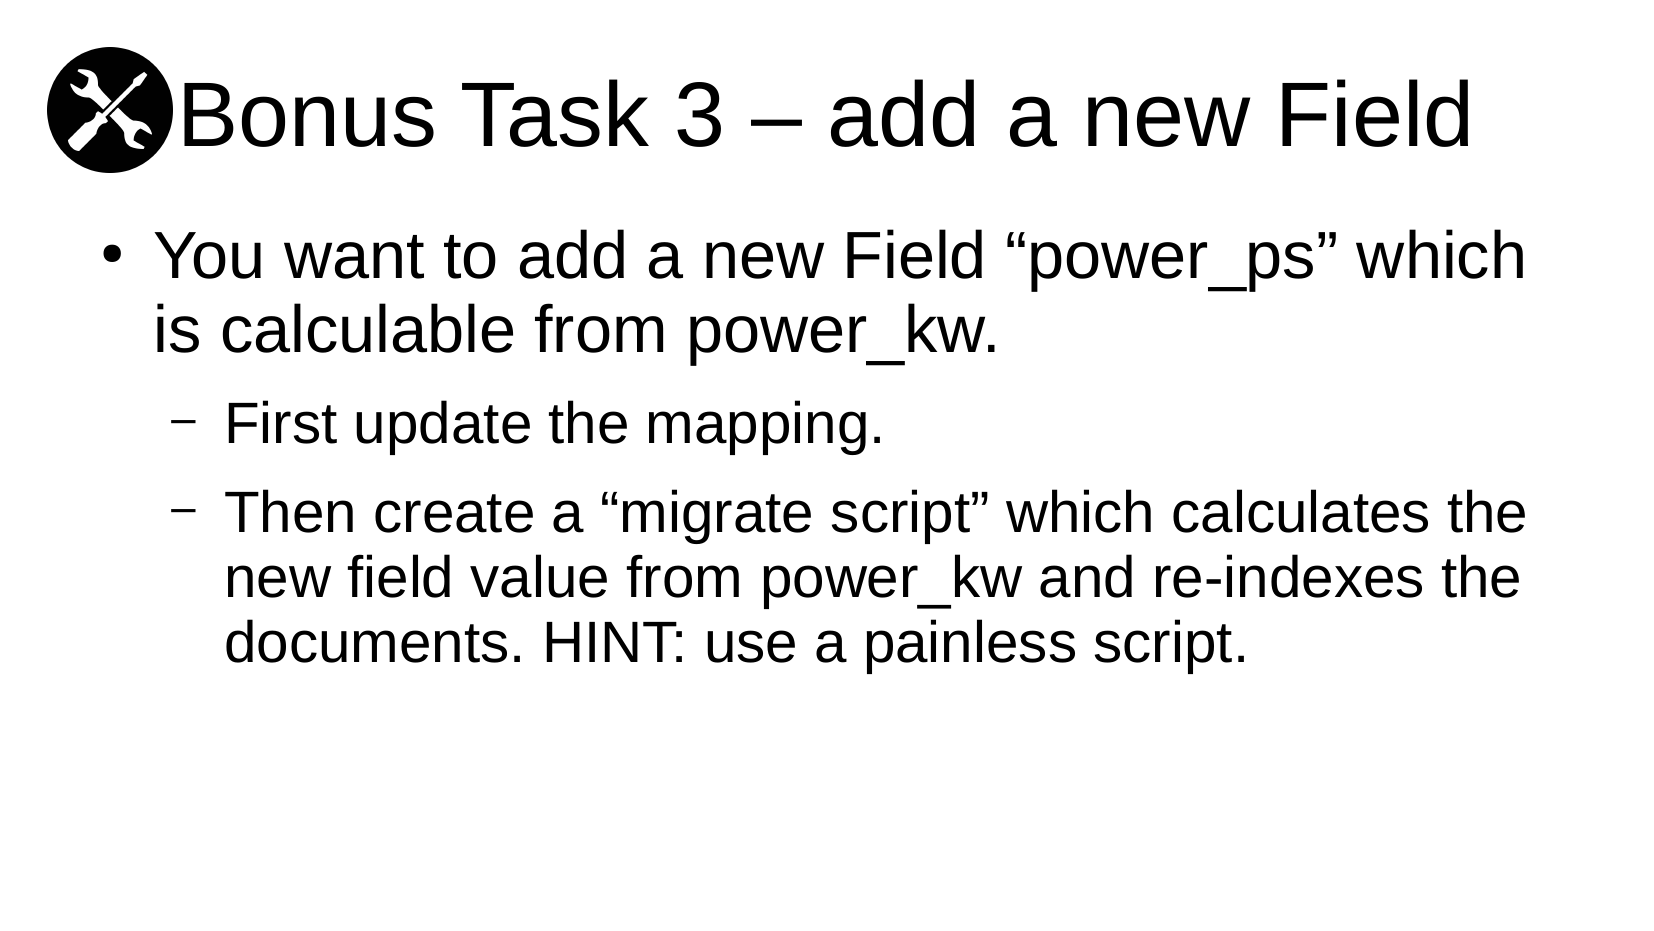

# Bonus Task 3 – add a new Field
You want to add a new Field “power_ps” which is calculable from power_kw.
First update the mapping.
Then create a “migrate script” which calculates the new field value from power_kw and re-indexes the documents. HINT: use a painless script.